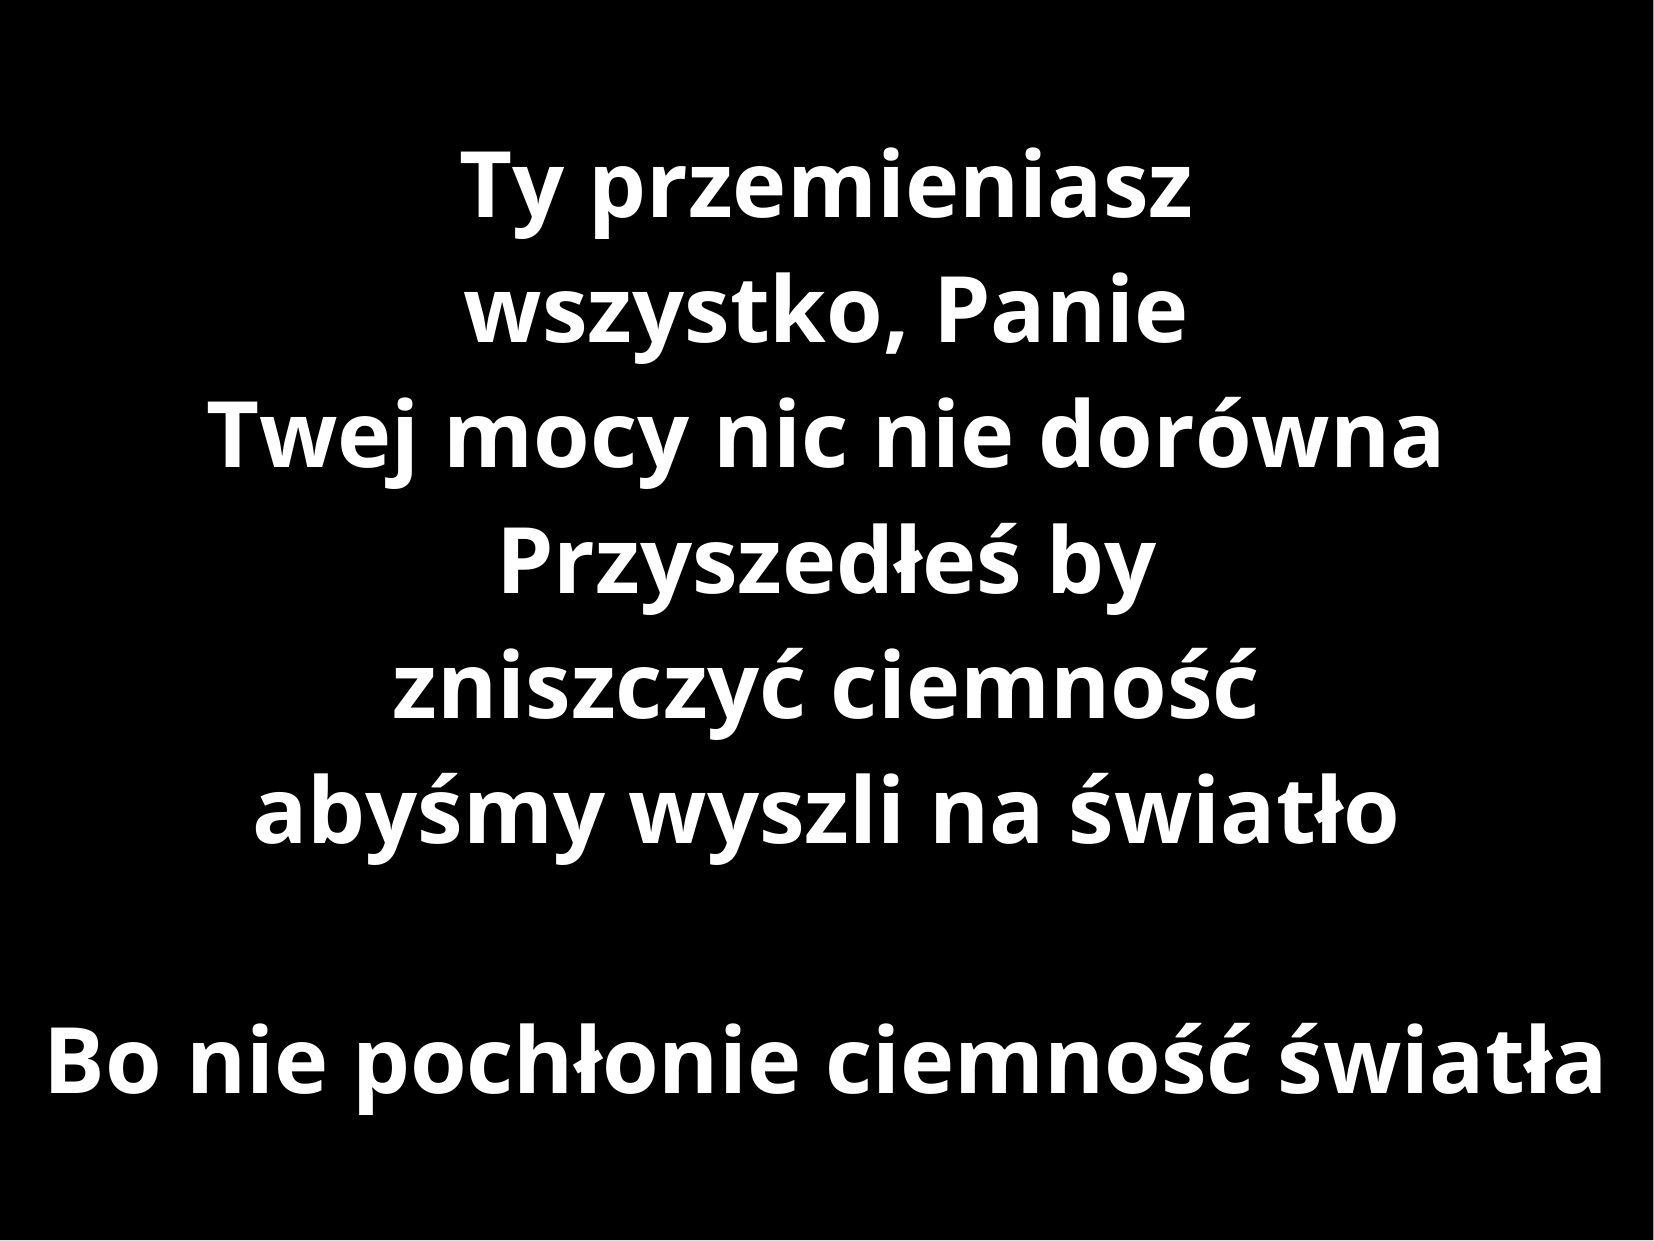

# Ty przemieniasz wszystko, Panie Twej mocy nic nie dorówna Przyszedłeś by zniszczyć ciemność abyśmy wyszli na światło Bo nie pochłonie ciemność światła